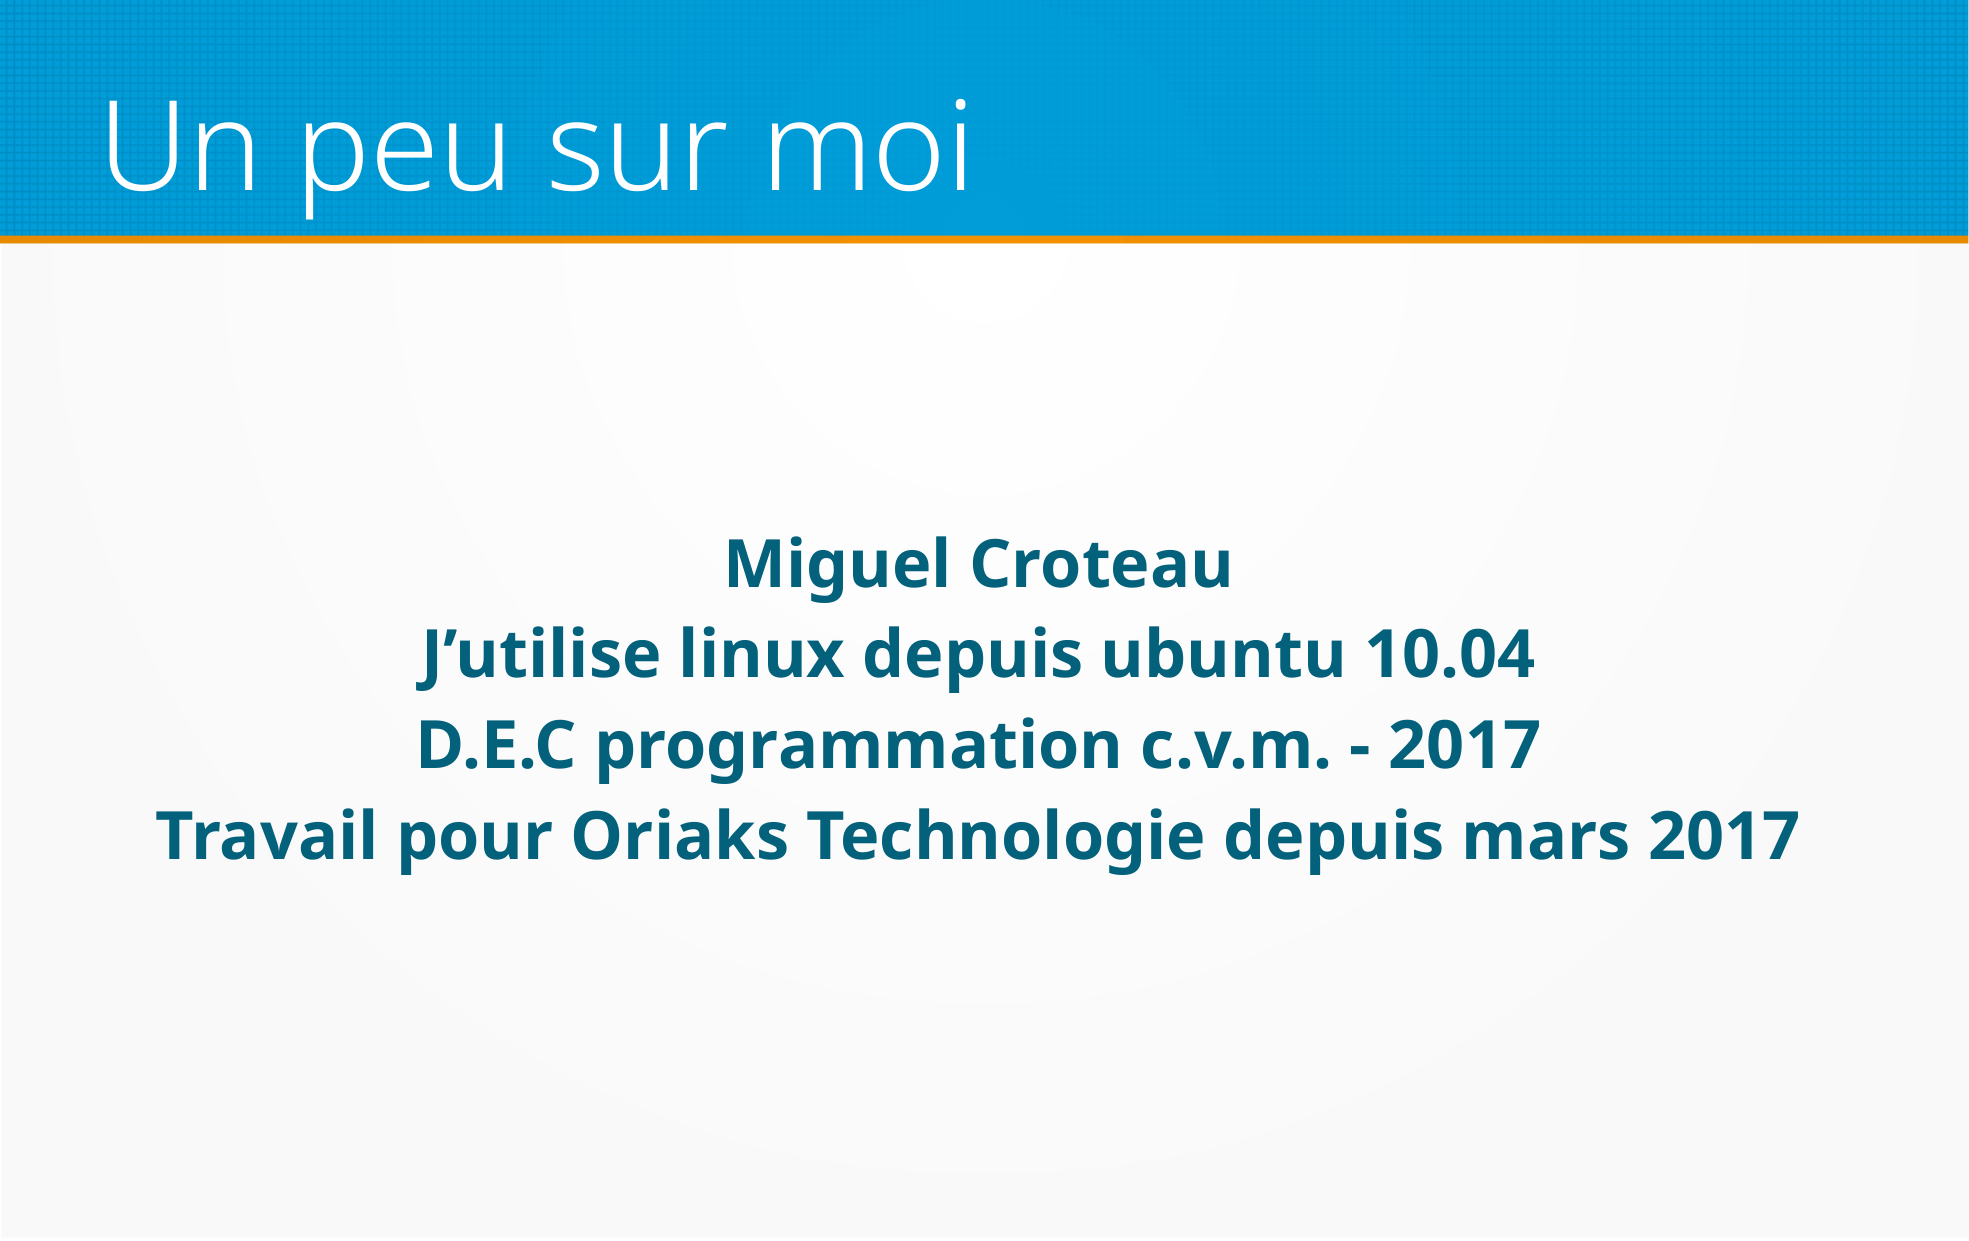

# Un peu sur moi
Miguel Croteau
J’utilise linux depuis ubuntu 10.04
D.E.C programmation c.v.m. - 2017
Travail pour Oriaks Technologie depuis mars 2017